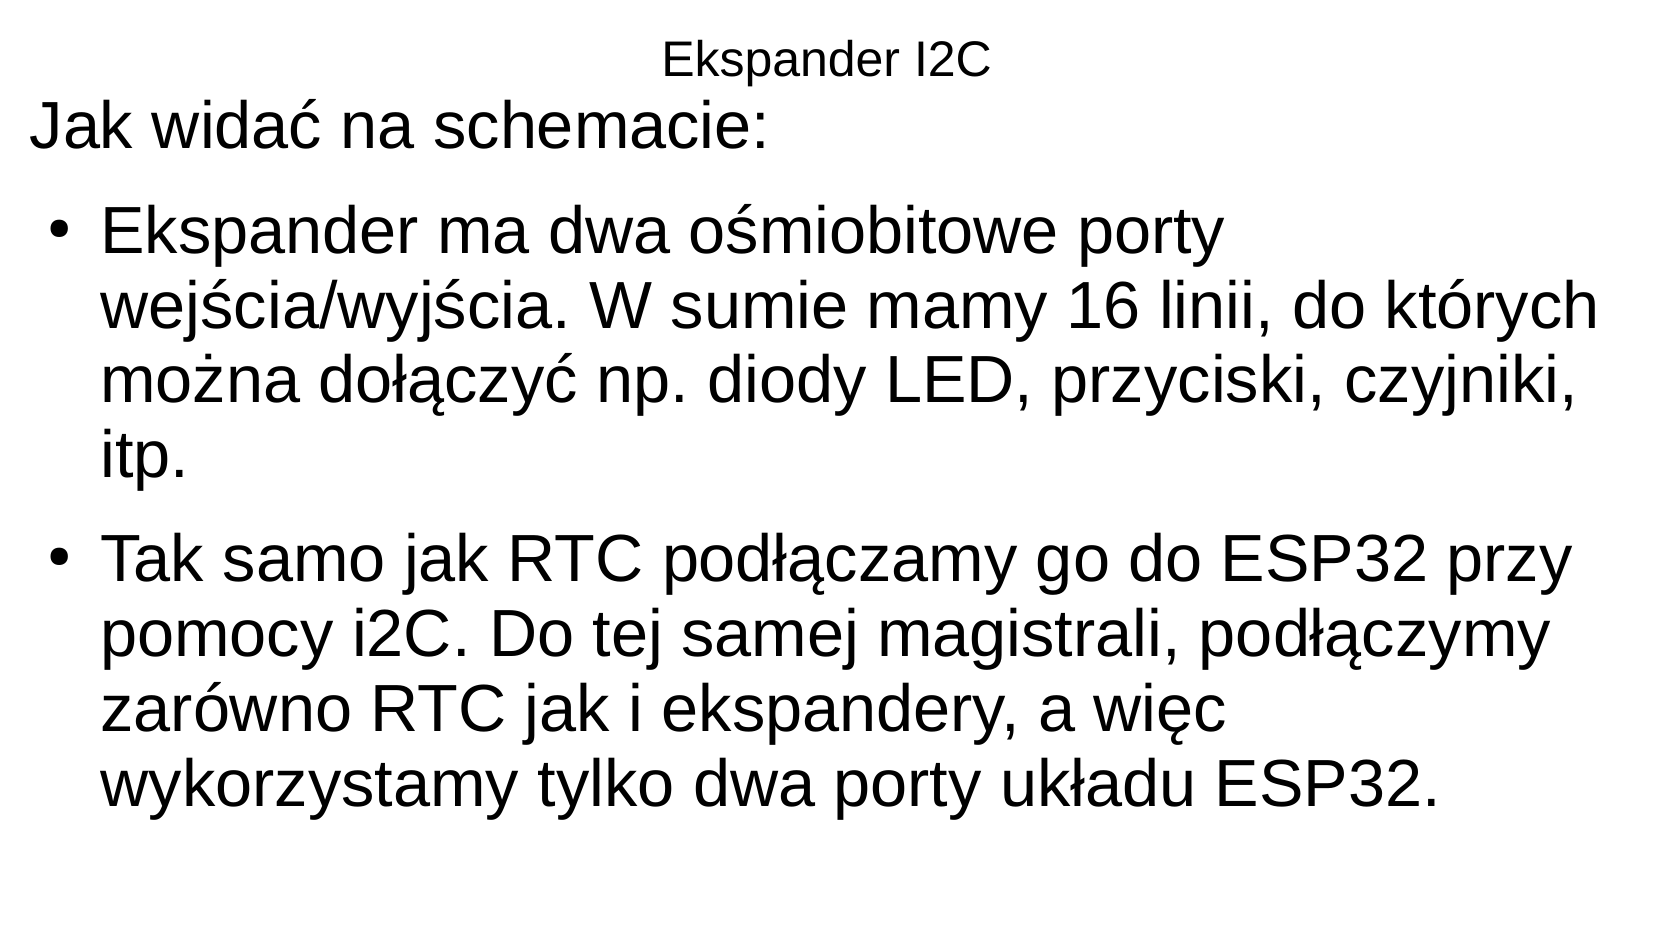

# Ekspander I2C
Jak widać na schemacie:
Ekspander ma dwa ośmiobitowe porty wejścia/wyjścia. W sumie mamy 16 linii, do których można dołączyć np. diody LED, przyciski, czyjniki, itp.
Tak samo jak RTC podłączamy go do ESP32 przy pomocy i2C. Do tej samej magistrali, podłączymy zarówno RTC jak i ekspandery, a więc wykorzystamy tylko dwa porty układu ESP32.